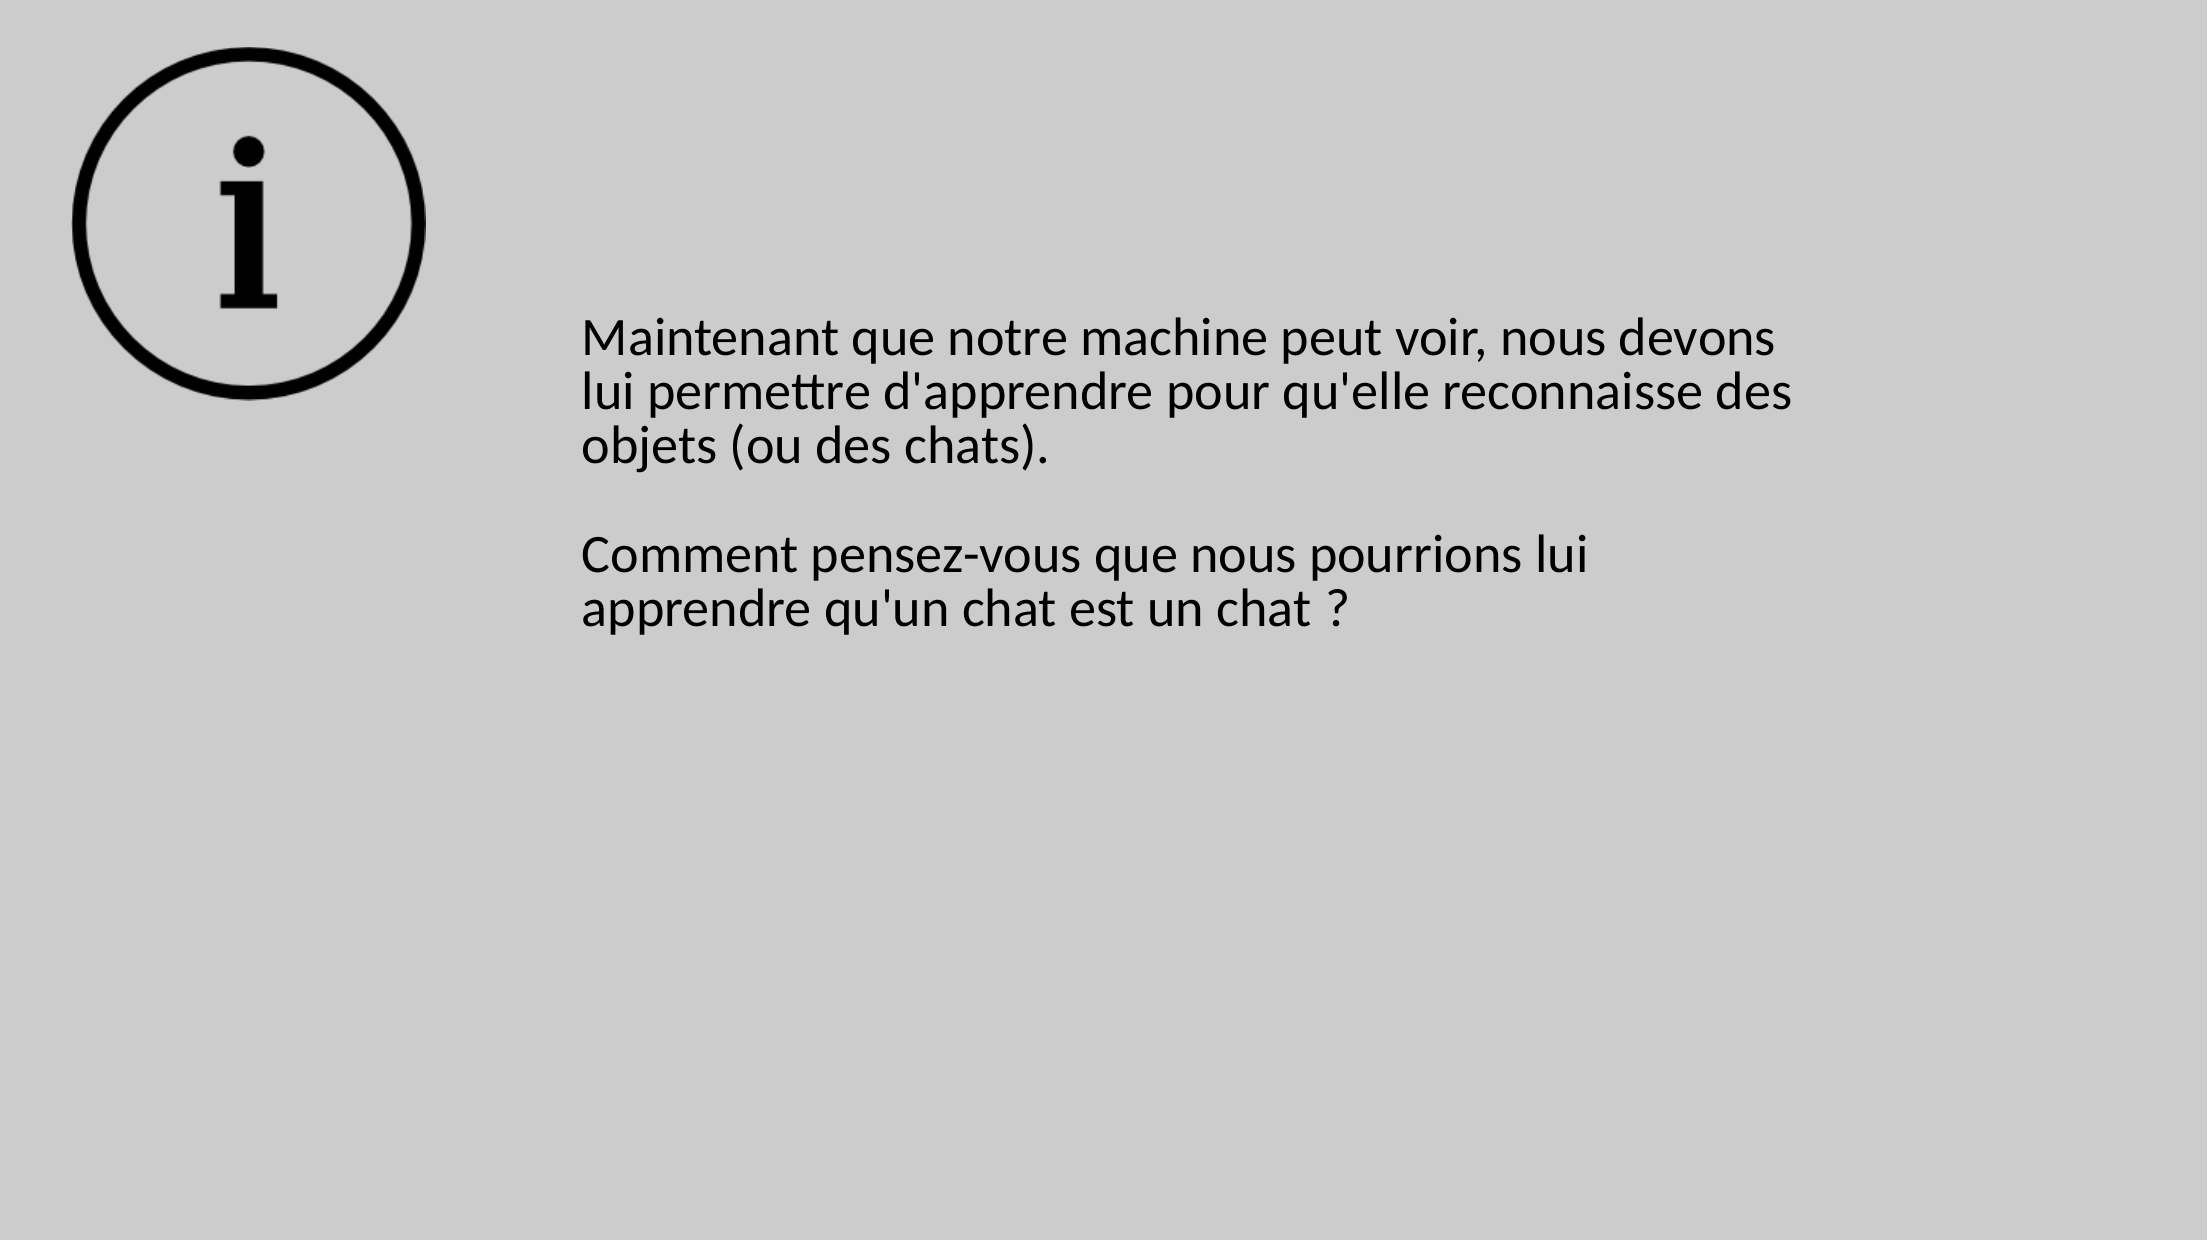

Maintenant que notre machine peut voir, nous devons lui permettre d'apprendre pour qu'elle reconnaisse des objets (ou des chats).
Comment pensez-vous que nous pourrions lui apprendre qu'un chat est un chat ?